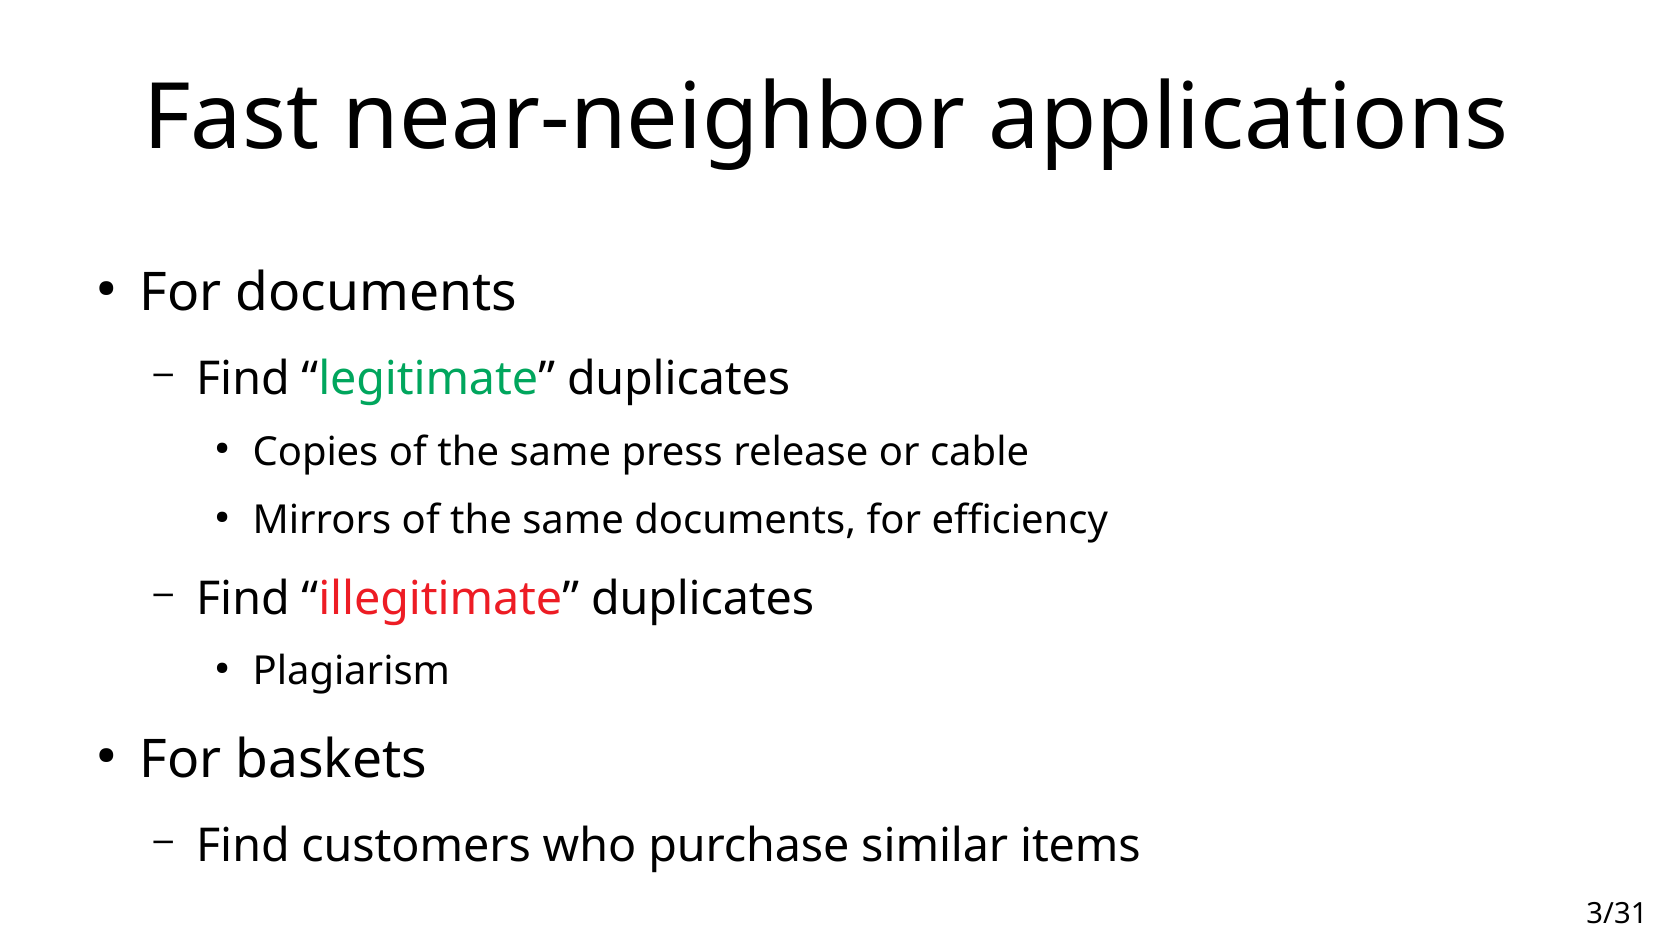

# Fast near-neighbor applications
For documents
Find “legitimate” duplicates
Copies of the same press release or cable
Mirrors of the same documents, for efficiency
Find “illegitimate” duplicates
Plagiarism
For baskets
Find customers who purchase similar items
3